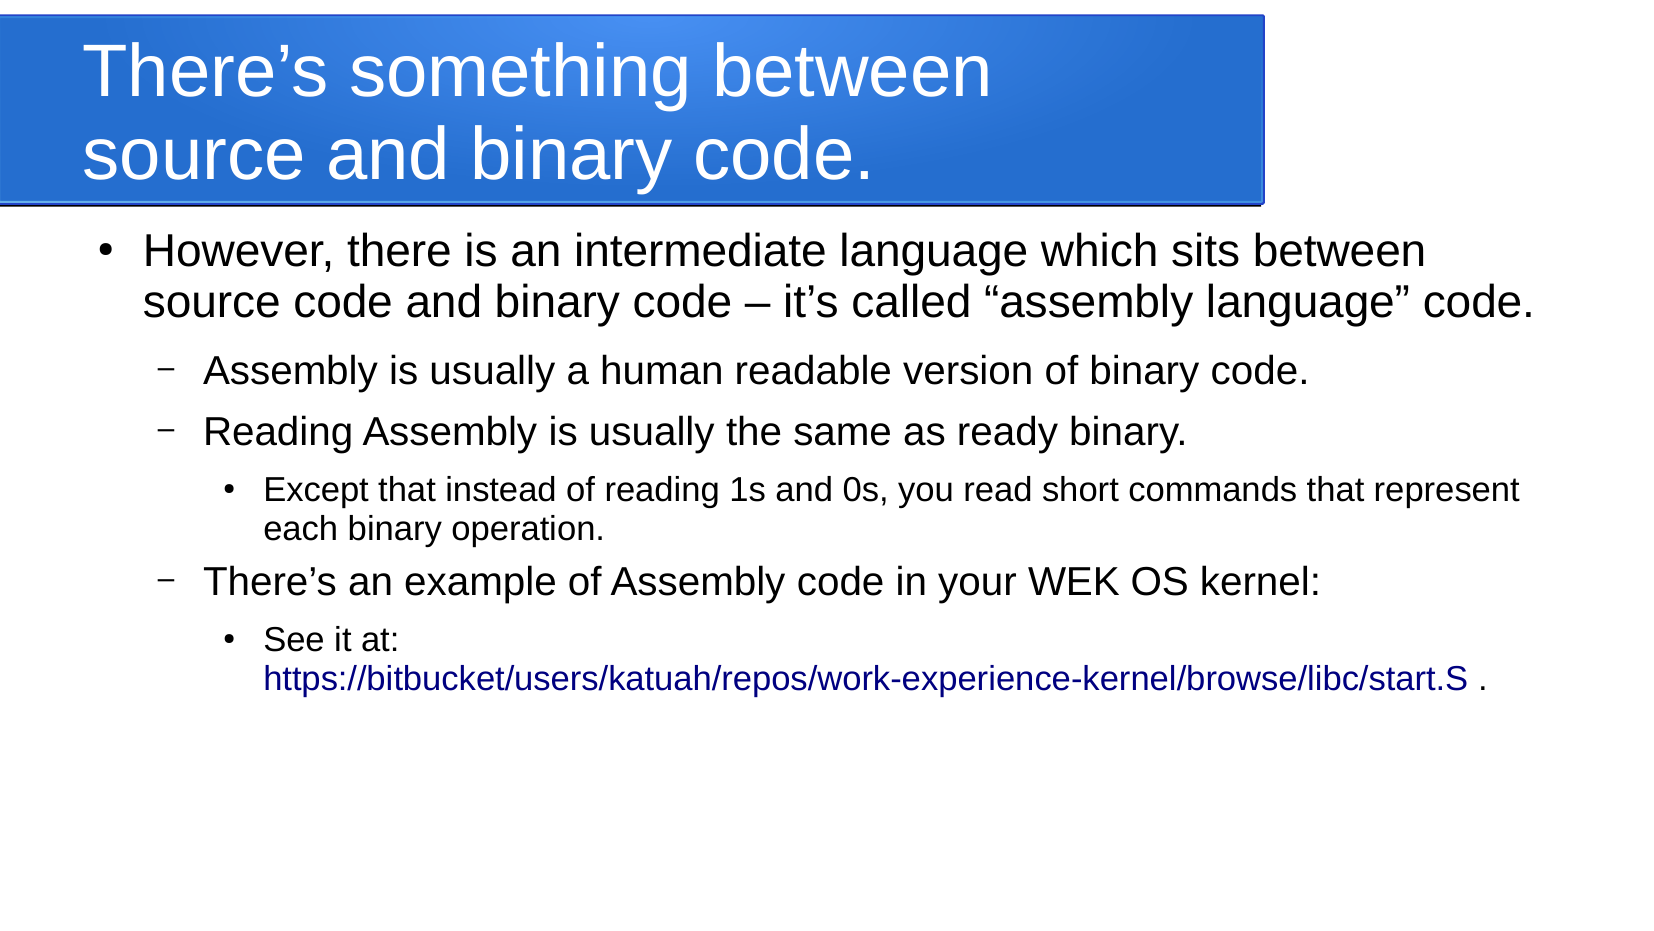

# There’s something between source and binary code.
However, there is an intermediate language which sits between source code and binary code – it’s called “assembly language” code.
Assembly is usually a human readable version of binary code.
Reading Assembly is usually the same as ready binary.
Except that instead of reading 1s and 0s, you read short commands that represent each binary operation.
There’s an example of Assembly code in your WEK OS kernel:
See it at: https://bitbucket/users/katuah/repos/work-experience-kernel/browse/libc/start.S .